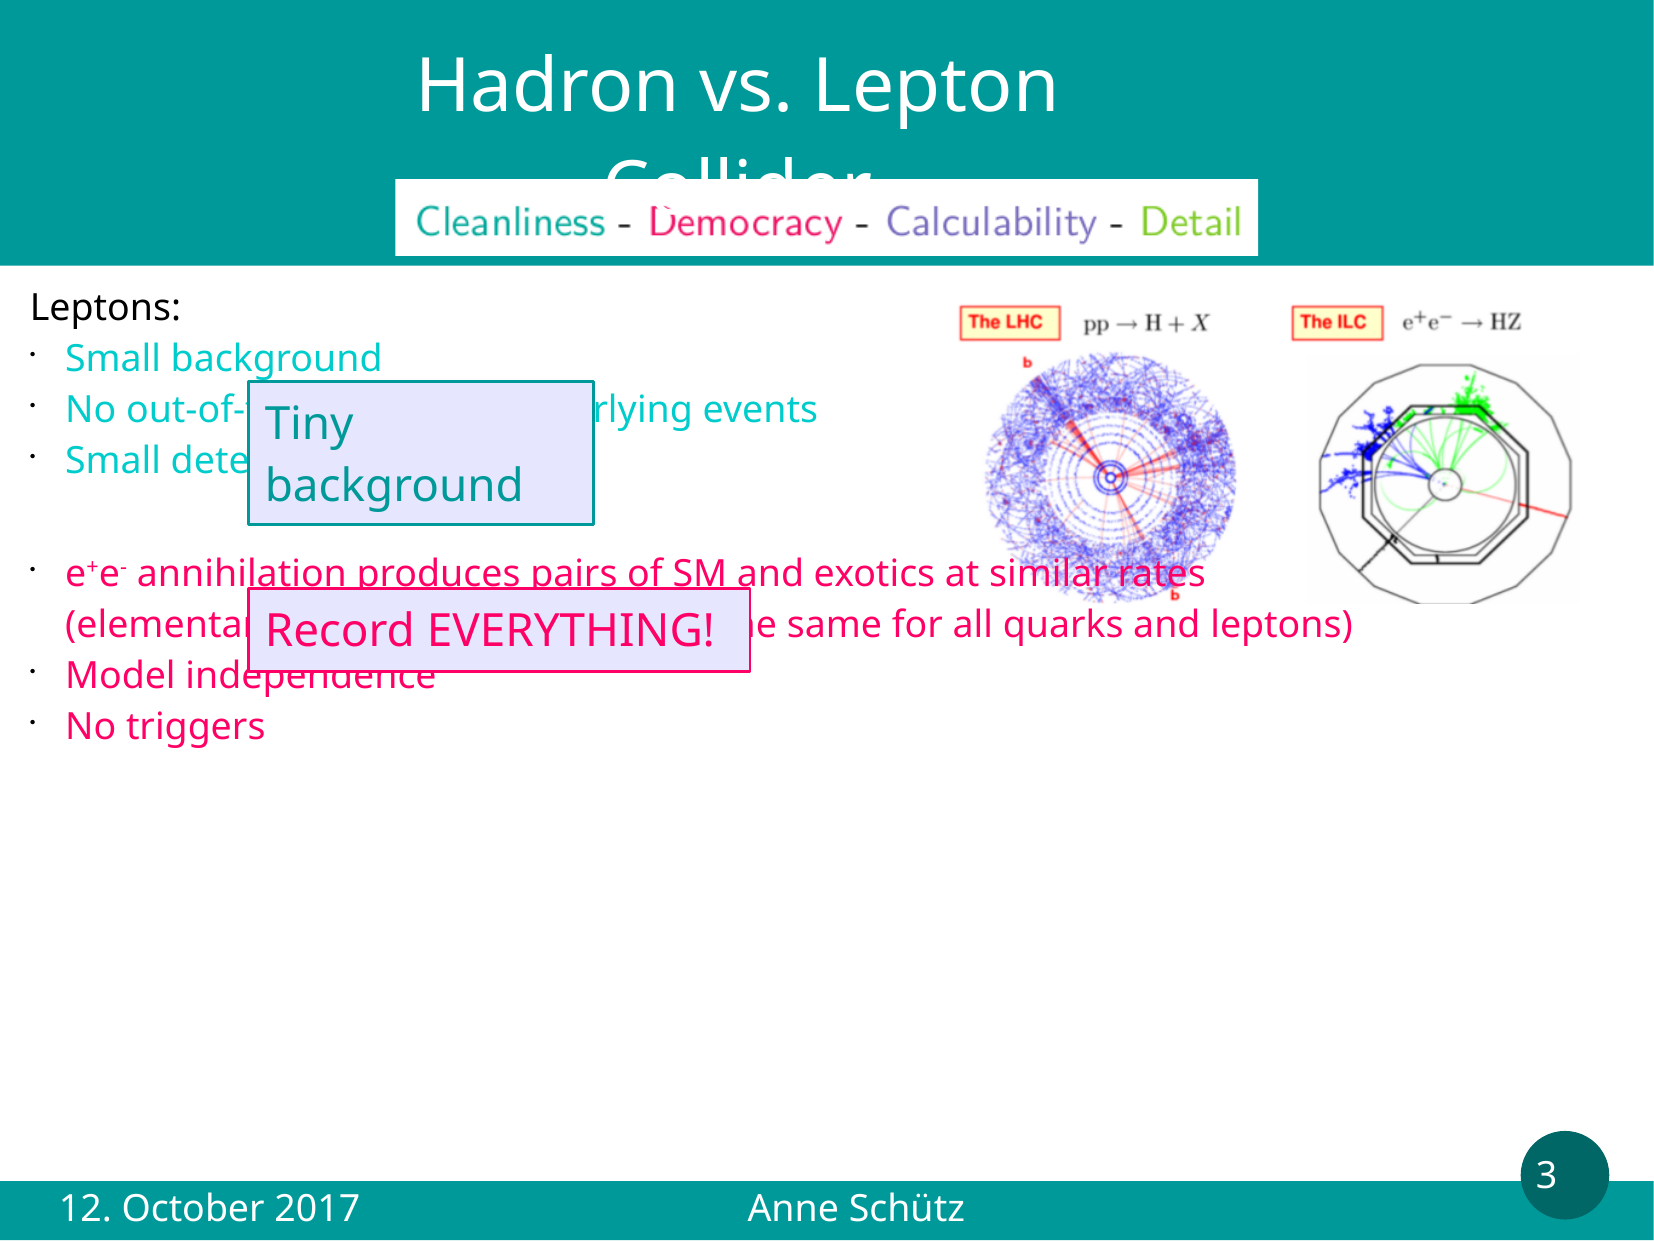

# Hadron vs. Lepton Collider
Leptons:
Small background
No out-of-time pileup or underlying events
Small detector occupancy
Tiny background
e+e- annihilation produces pairs of SM and exotics at similar rates
(elementary coupling e of photons is the same for all quarks and leptons)
Model independence
No triggers
Record EVERYTHING!